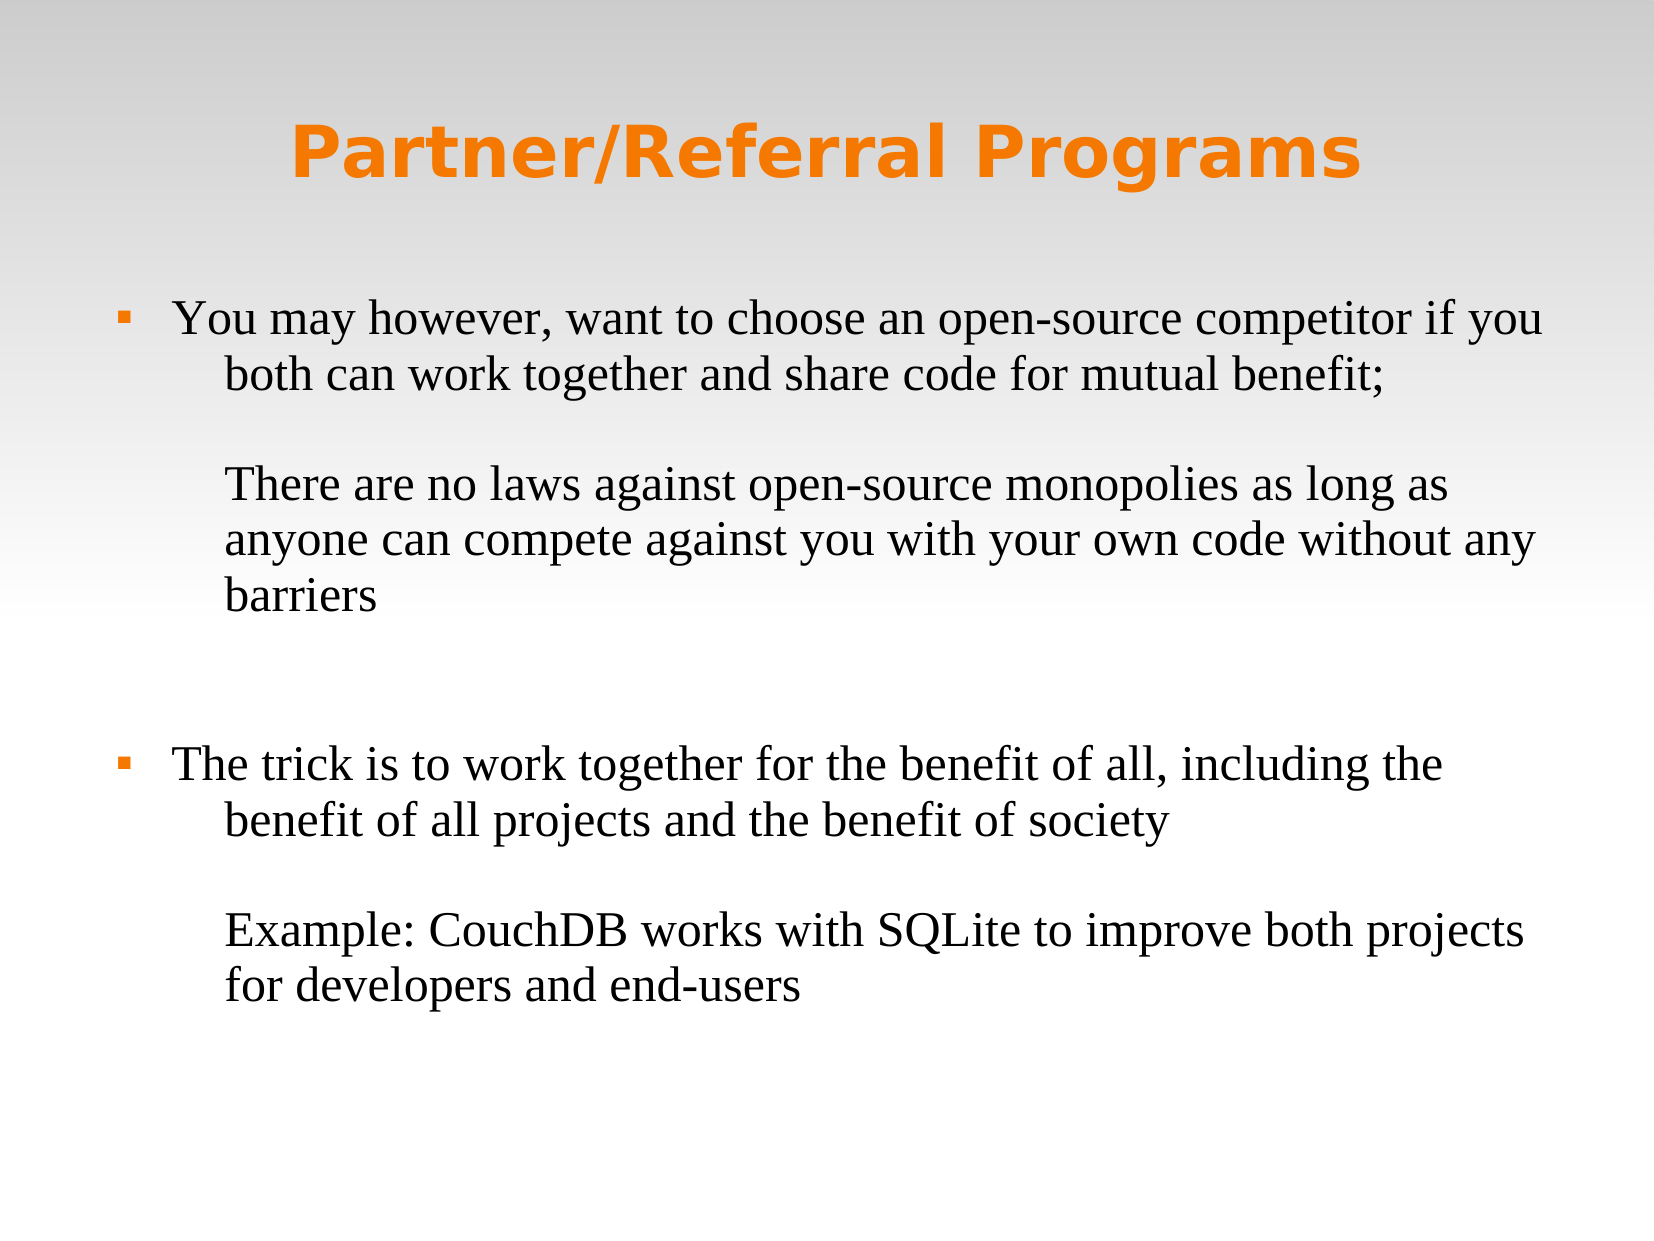

# Partner/Referral Programs
You may however, want to choose an open-source competitor if you both can work together and share code for mutual benefit;
There are no laws against open-source monopolies as long as anyone can compete against you with your own code without any barriers
The trick is to work together for the benefit of all, including the benefit of all projects and the benefit of society
Example: CouchDB works with SQLite to improve both projects for developers and end-users